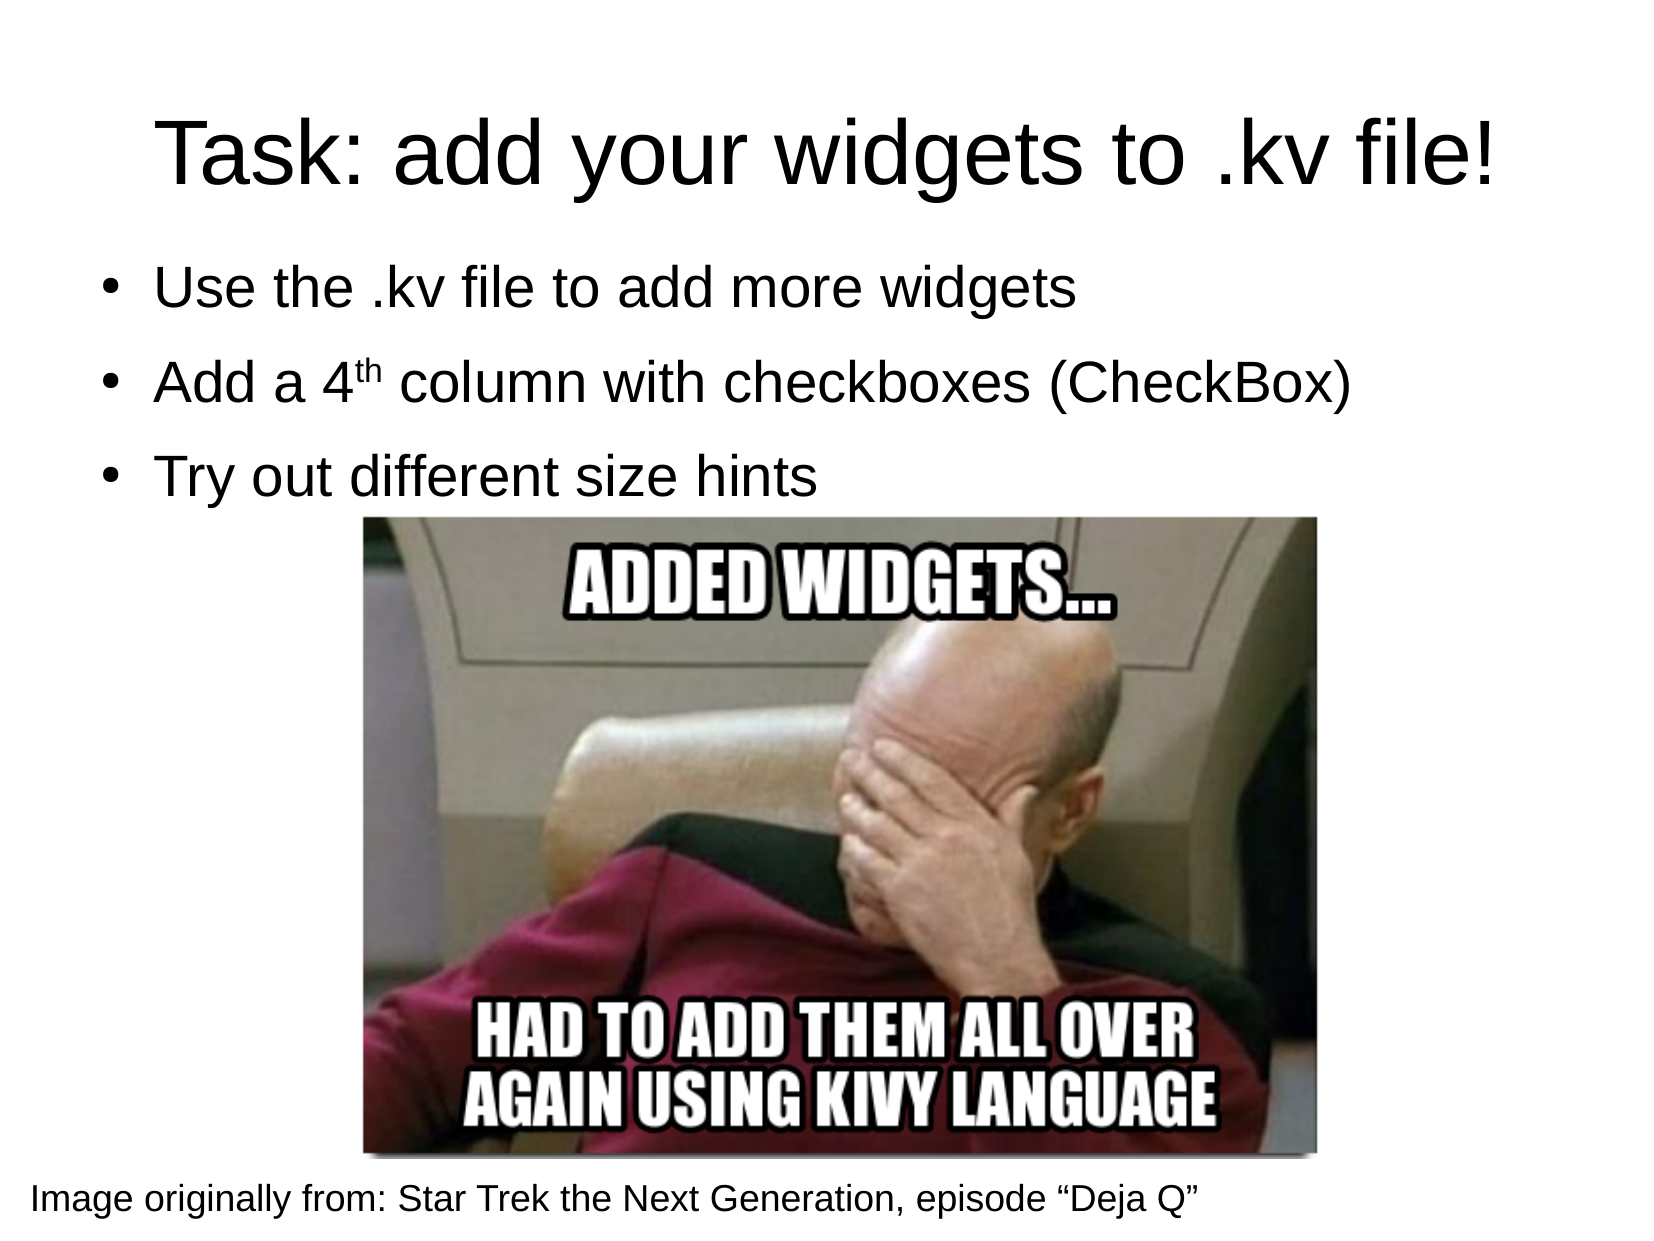

# Task: add your widgets to .kv file!
Use the .kv file to add more widgets
Add a 4th column with checkboxes (CheckBox)
Try out different size hints
Image originally from: Star Trek the Next Generation, episode “Deja Q”